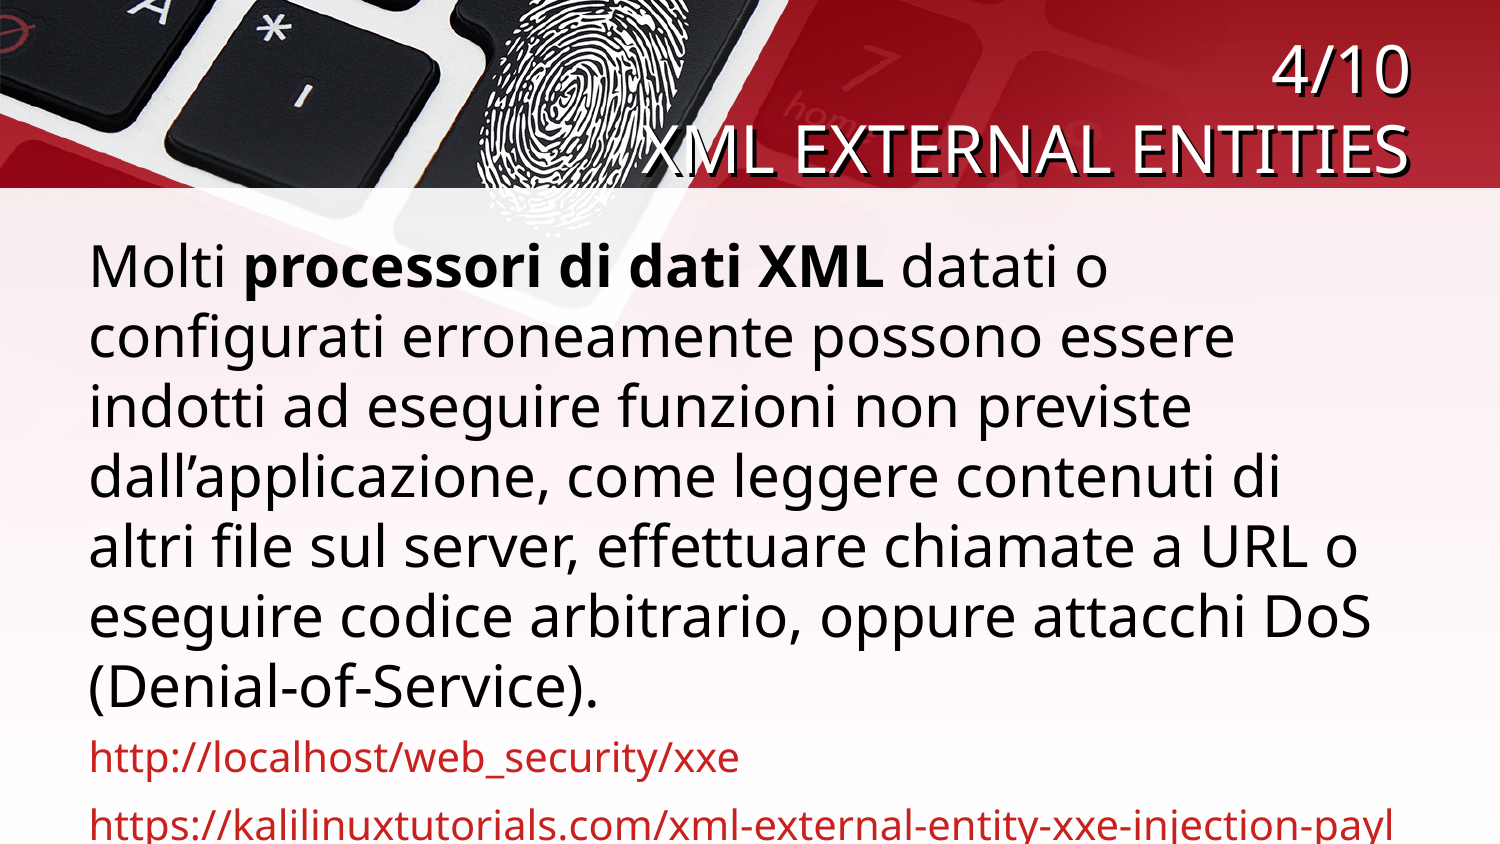

# 4/10 XML EXTERNAL ENTITIES
Molti processori di dati XML datati o configurati erroneamente possono essere indotti ad eseguire funzioni non previste dall’applicazione, come leggere contenuti di altri file sul server, effettuare chiamate a URL o eseguire codice arbitrario, oppure attacchi DoS (Denial-of-Service).
http://localhost/web_security/xxe
https://kalilinuxtutorials.com/xml-external-entity-xxe-injection-payload-list/